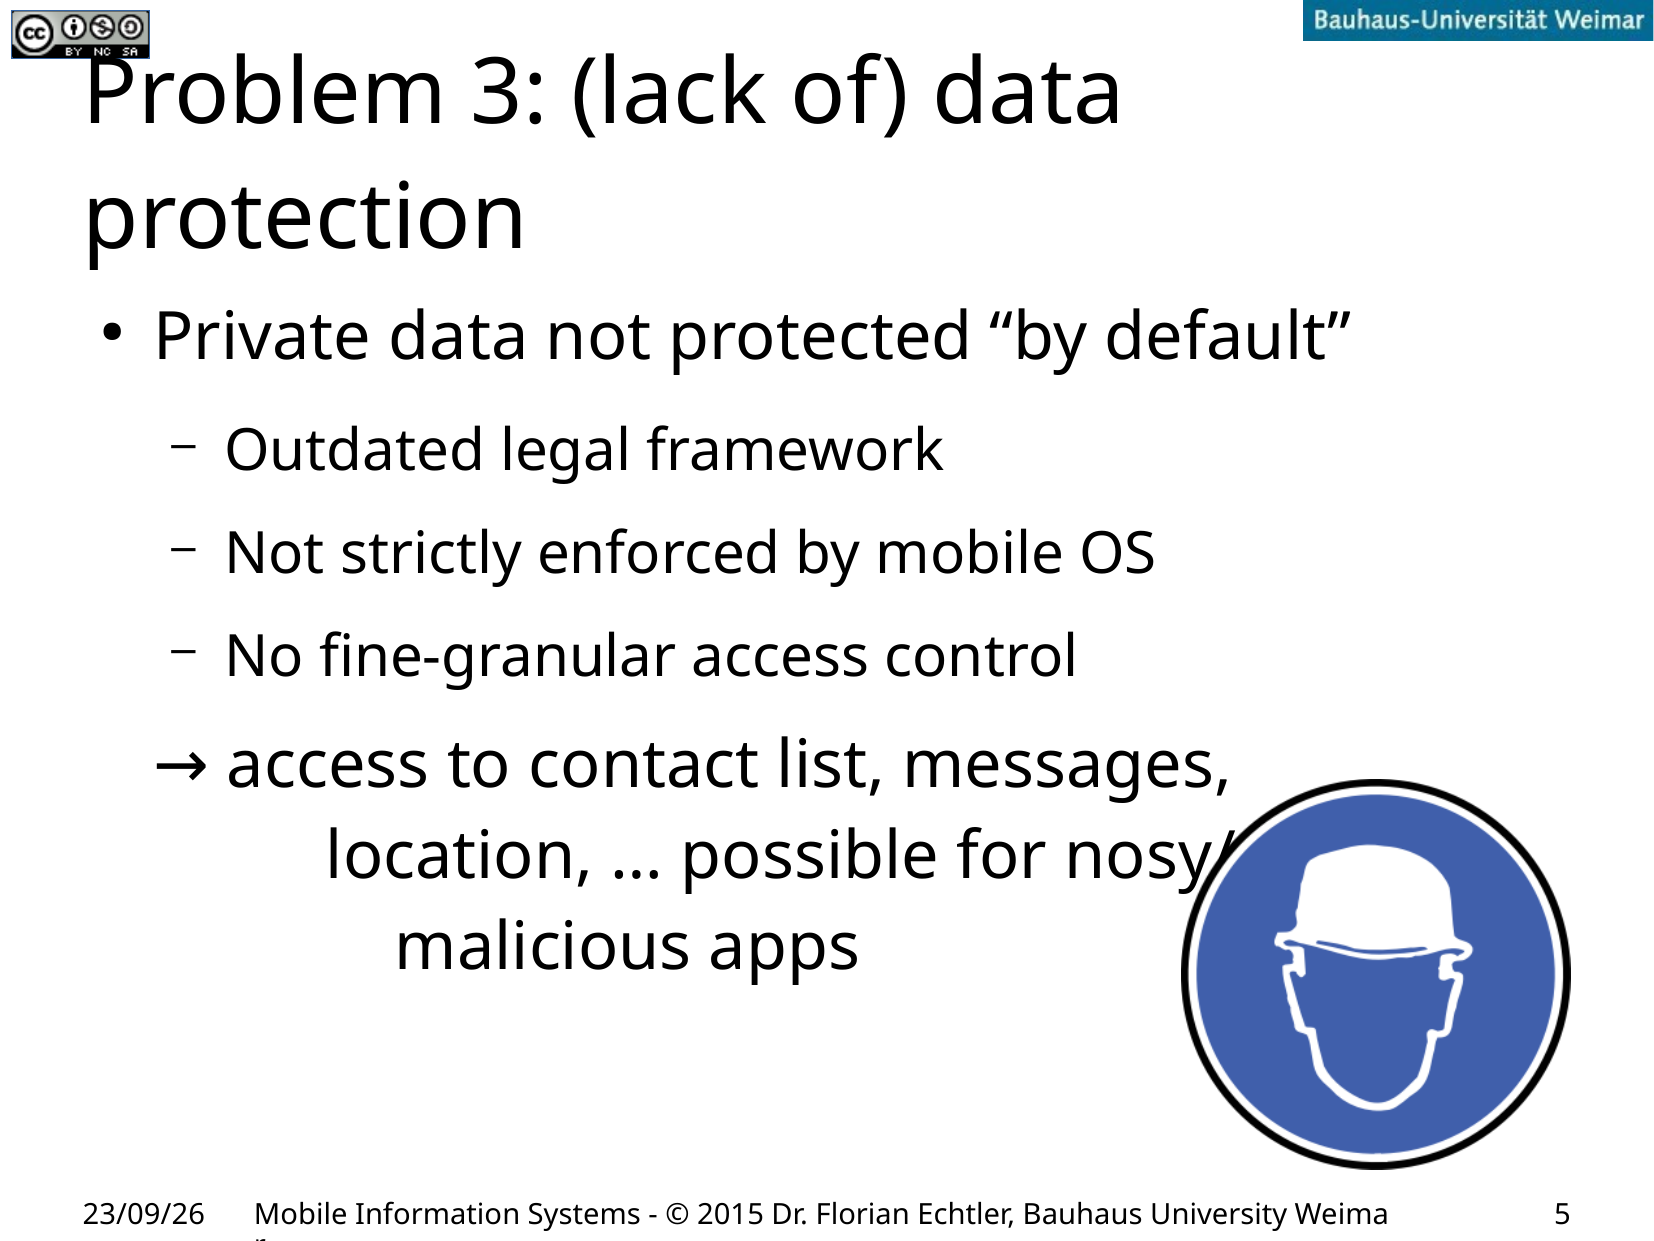

# Problem 3: (lack of) data protection
Private data not protected “by default”
Outdated legal framework
Not strictly enforced by mobile OS
No fine-granular access control
→ access to contact list, messages, location, … possible for nosy/ malicious apps
Mobile Information Systems - © 2015 Dr. Florian Echtler, Bauhaus University Weimar
5